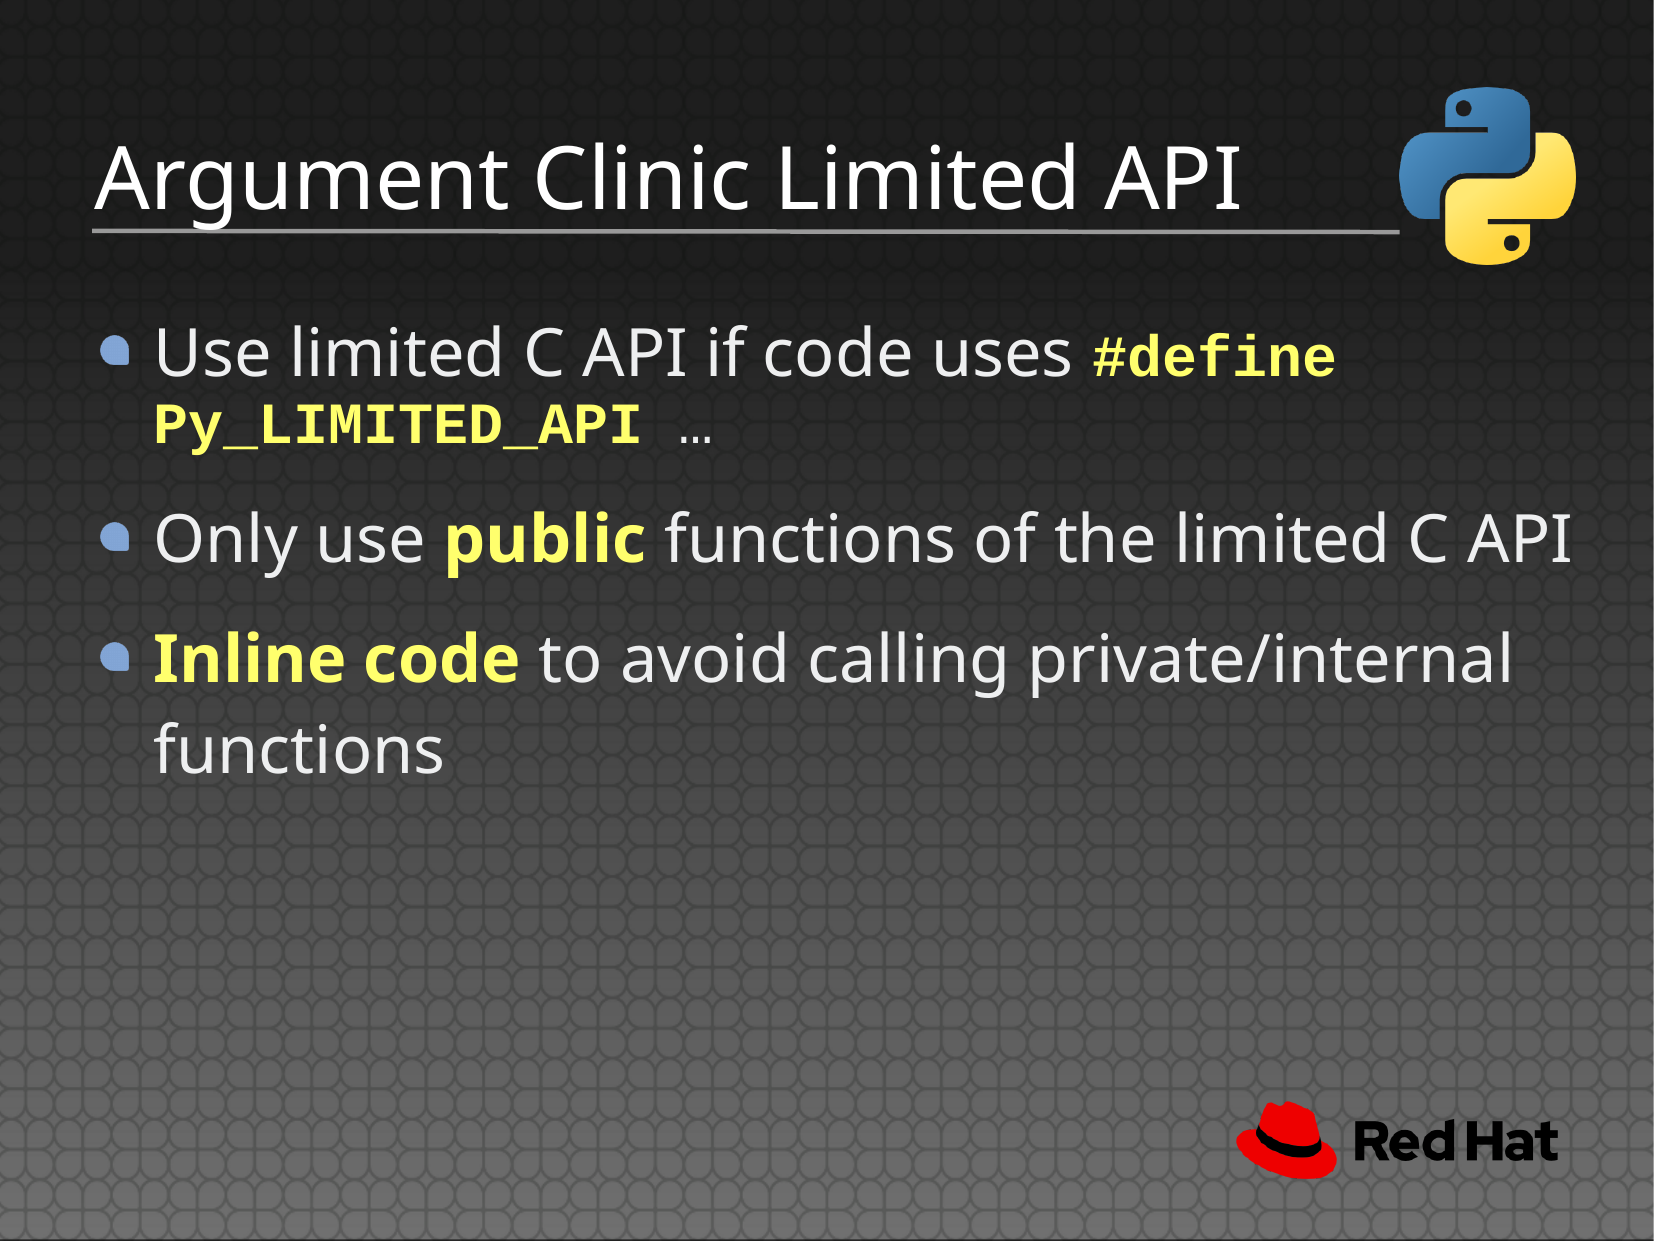

Argument Clinic Limited API
# Use limited C API if code uses #define Py_LIMITED_API …
Only use public functions of the limited C API
Inline code to avoid calling private/internal functions